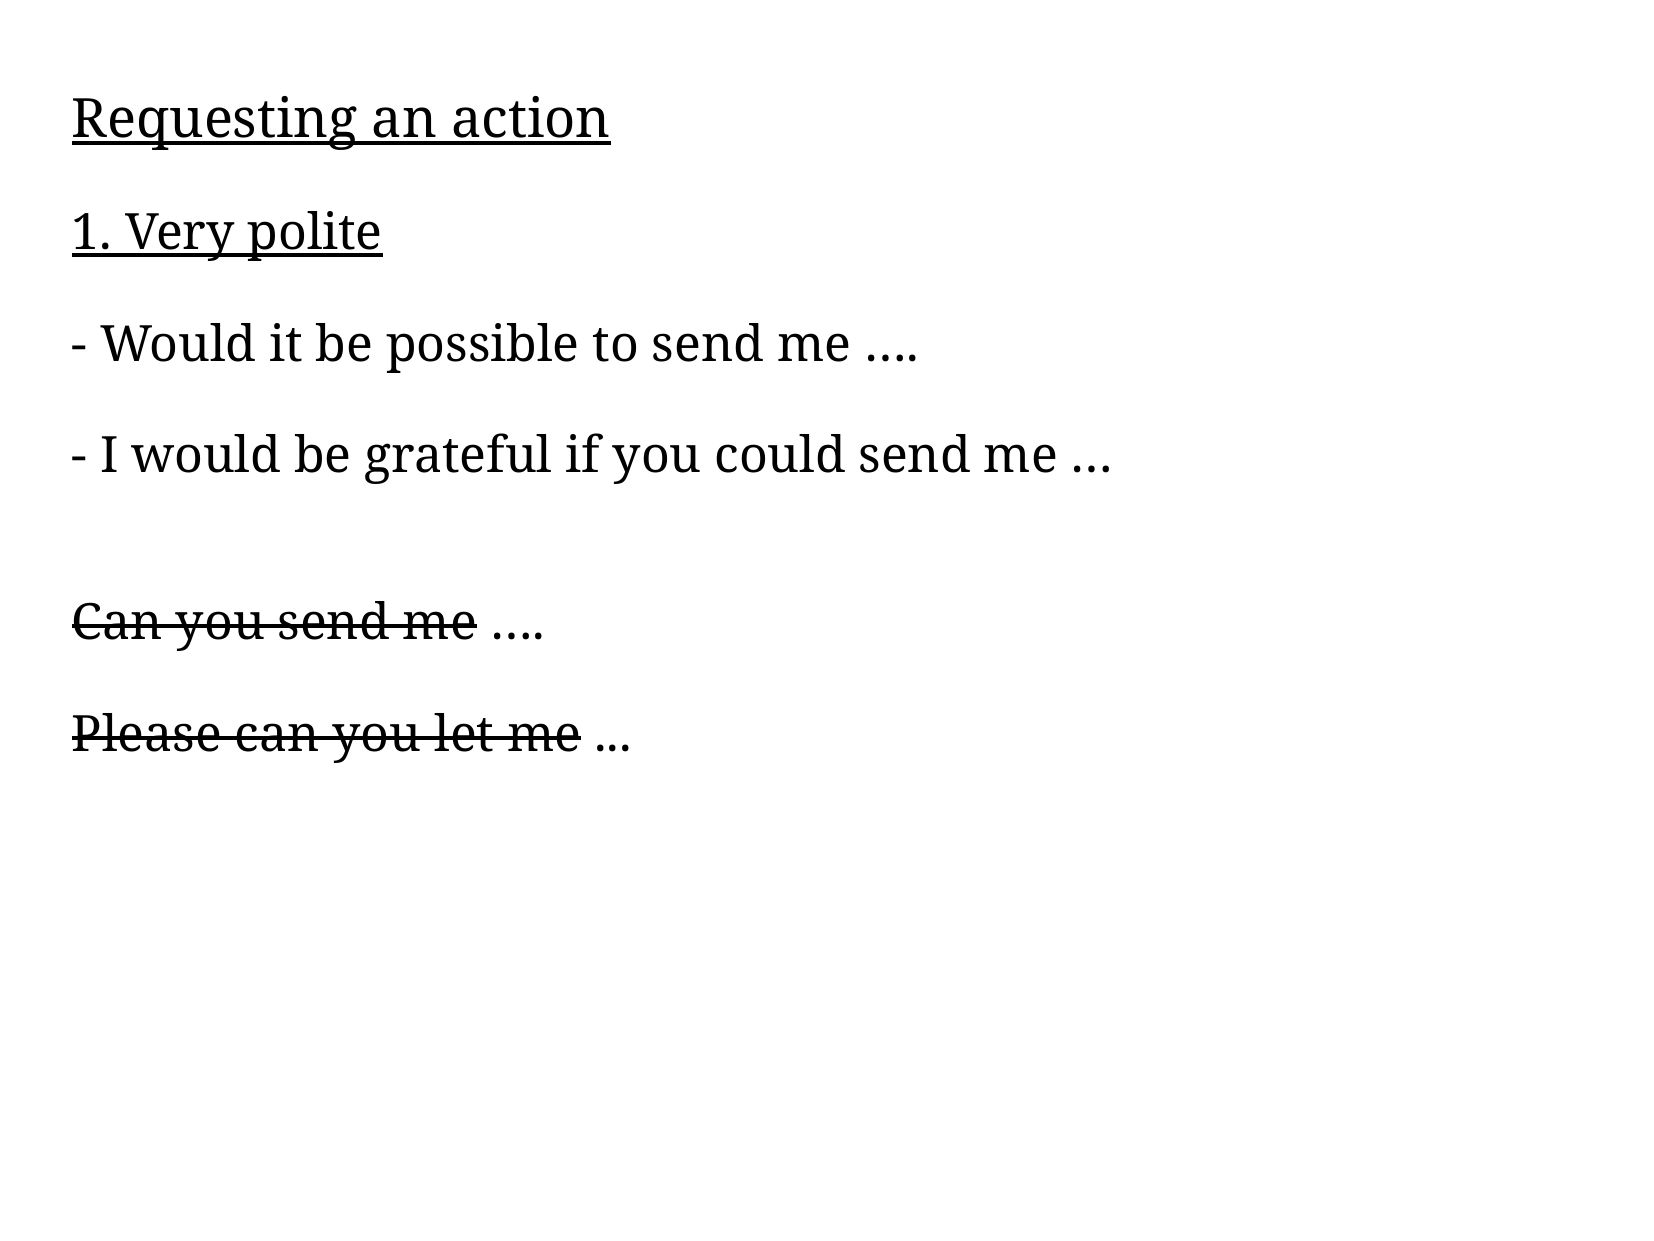

Requesting an action
1. Very polite
- Would it be possible to send me ….
- I would be grateful if you could send me …
Can you send me ….
Please can you let me ...